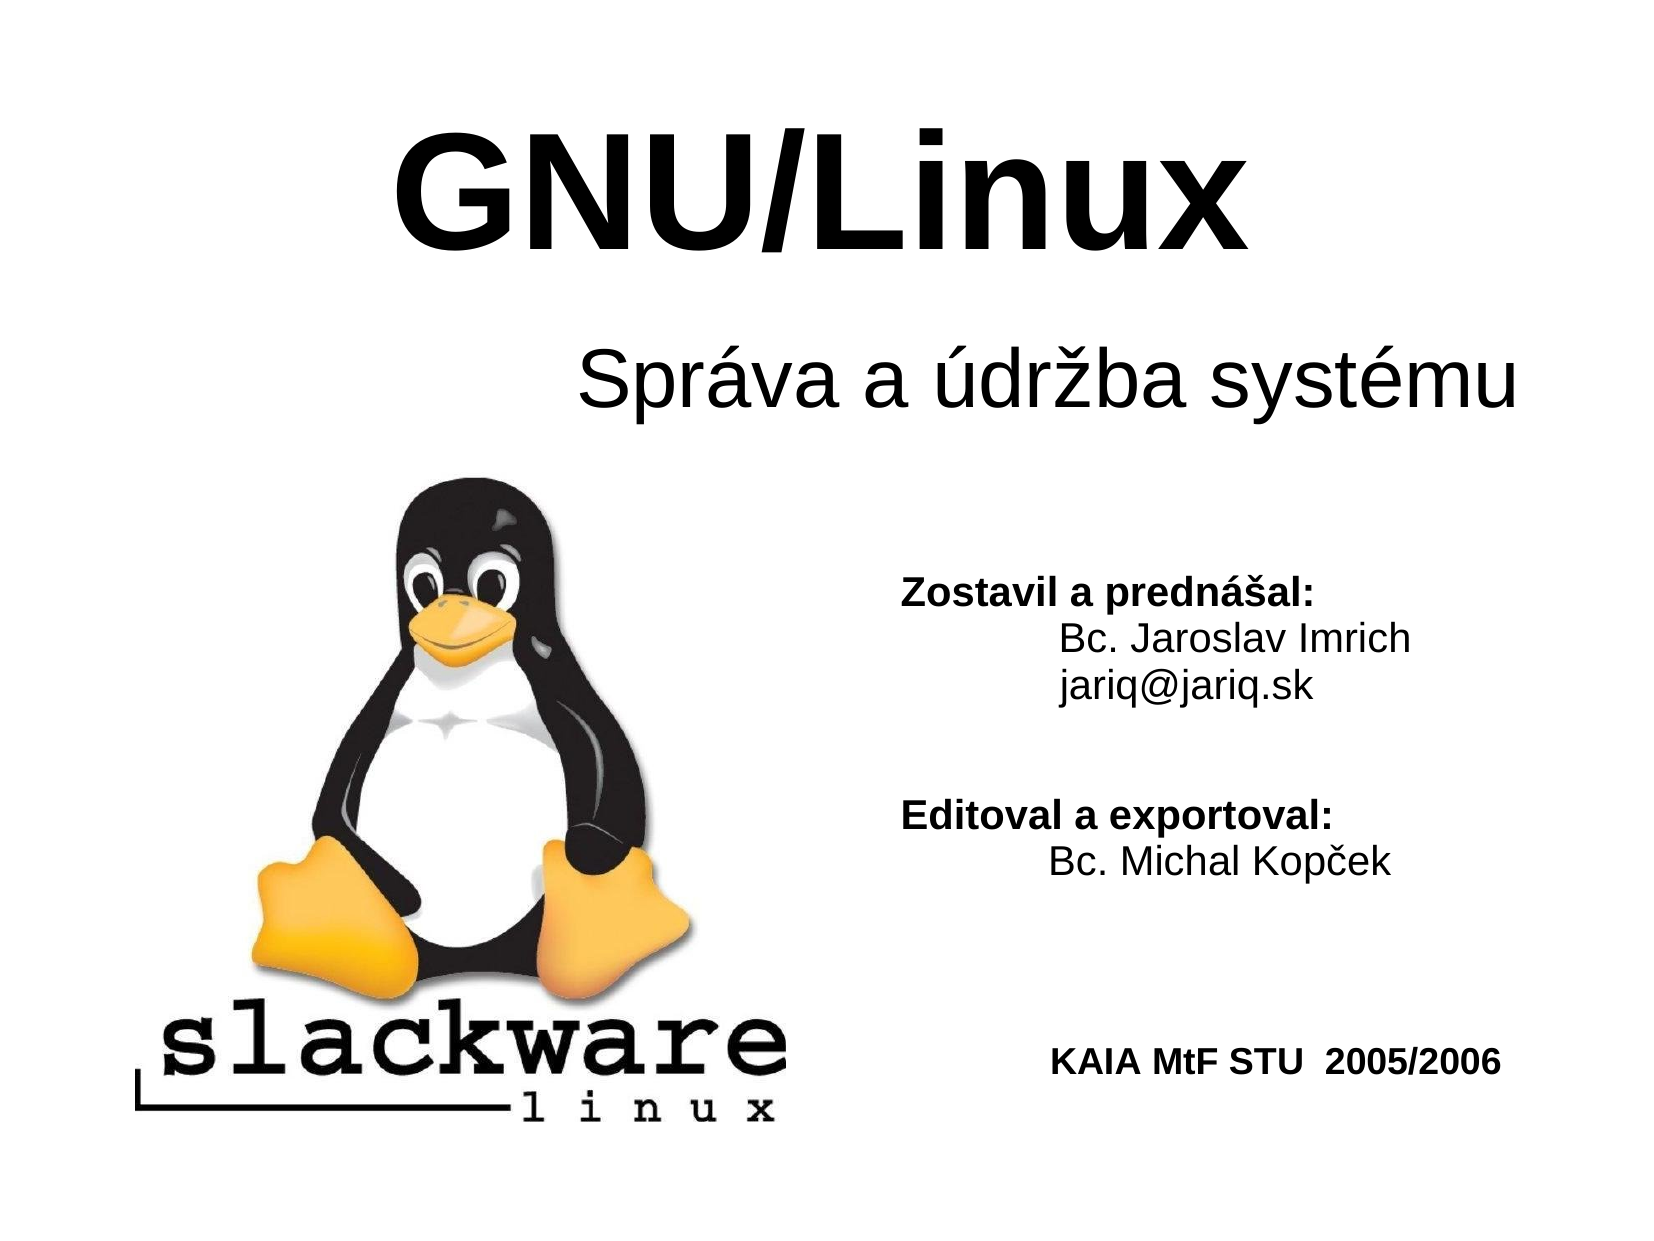

# GNU/Linux
Správa a údržba systému
Zostavil a prednášal:
		 Bc. Jaroslav Imrich
		 jariq@jariq.sk
Editoval a exportoval:
		Bc. Michal Kopček
KAIA MtF STU 2005/2006